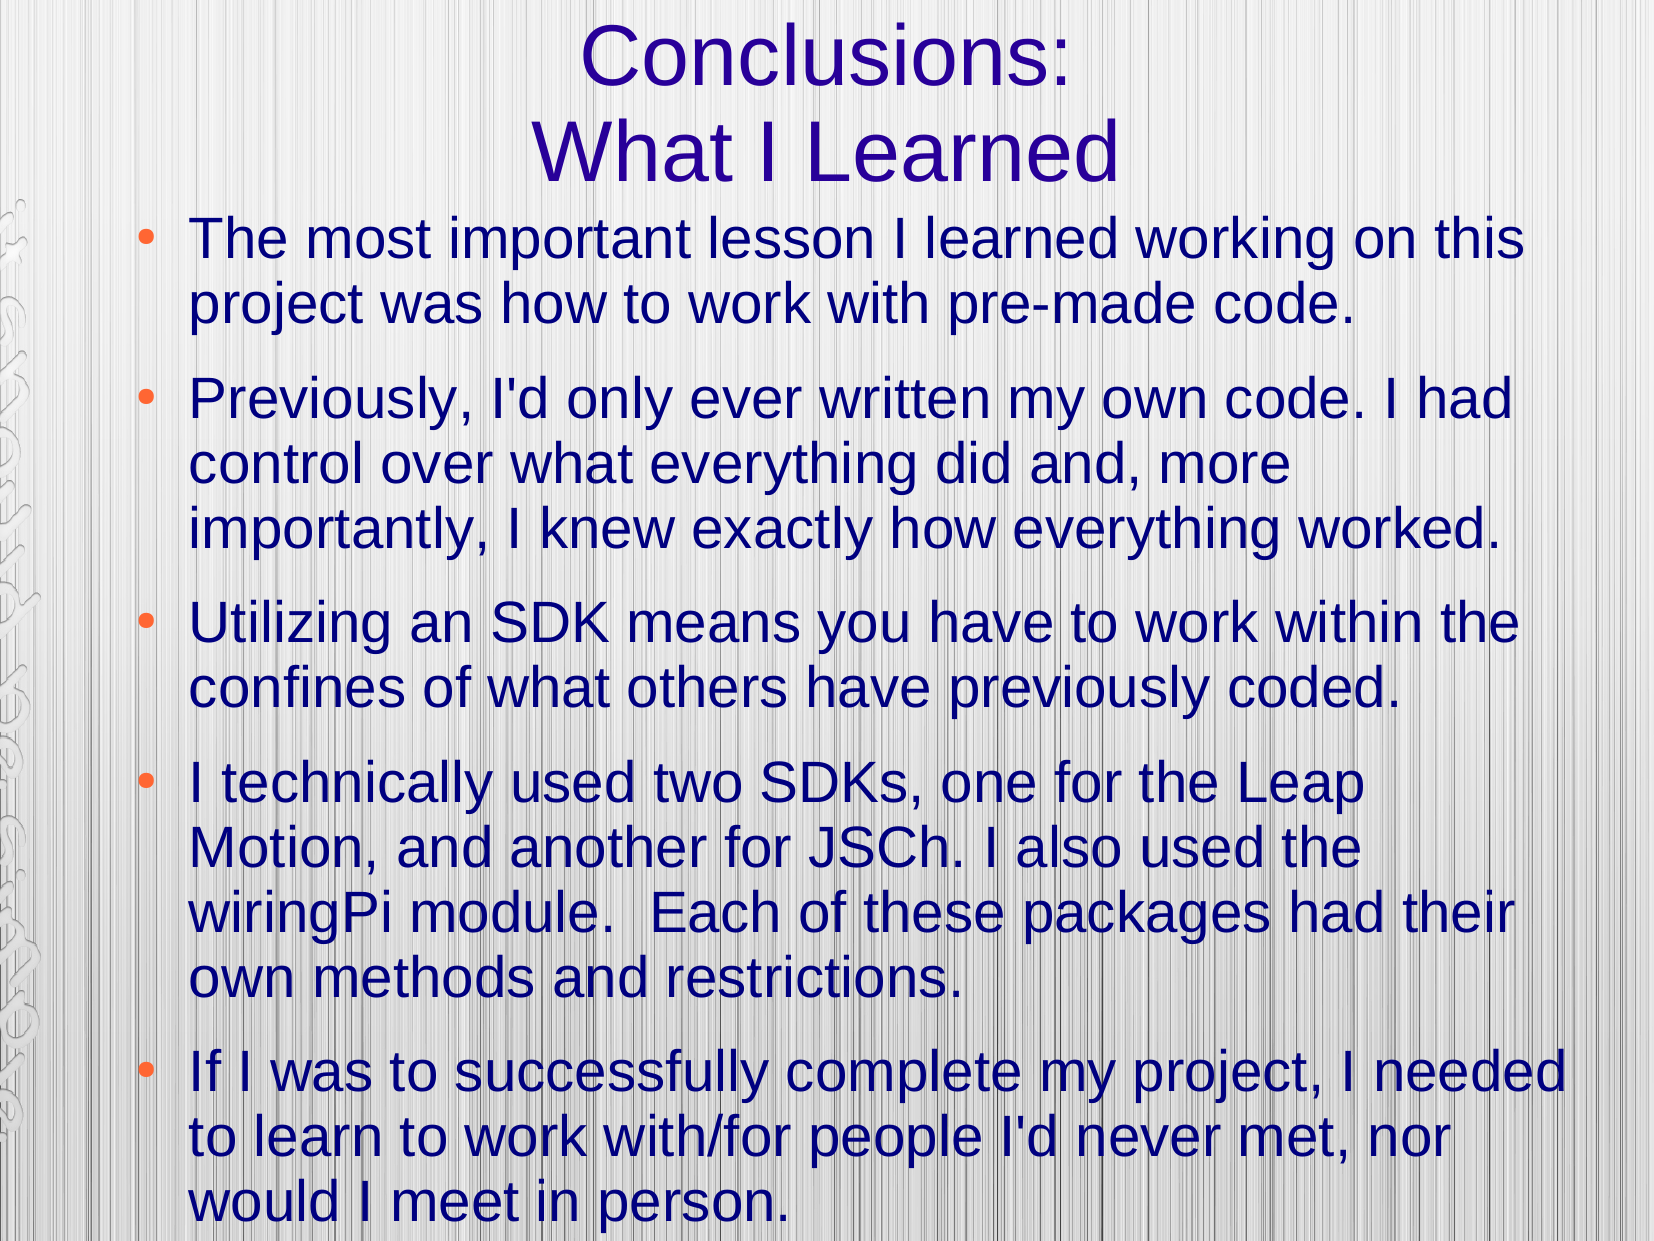

# Conclusions: What I Learned
The most important lesson I learned working on this project was how to work with pre-made code.
Previously, I'd only ever written my own code. I had control over what everything did and, more importantly, I knew exactly how everything worked.
Utilizing an SDK means you have to work within the confines of what others have previously coded.
I technically used two SDKs, one for the Leap Motion, and another for JSCh. I also used the wiringPi module. Each of these packages had their own methods and restrictions.
If I was to successfully complete my project, I needed to learn to work with/for people I'd never met, nor would I meet in person.